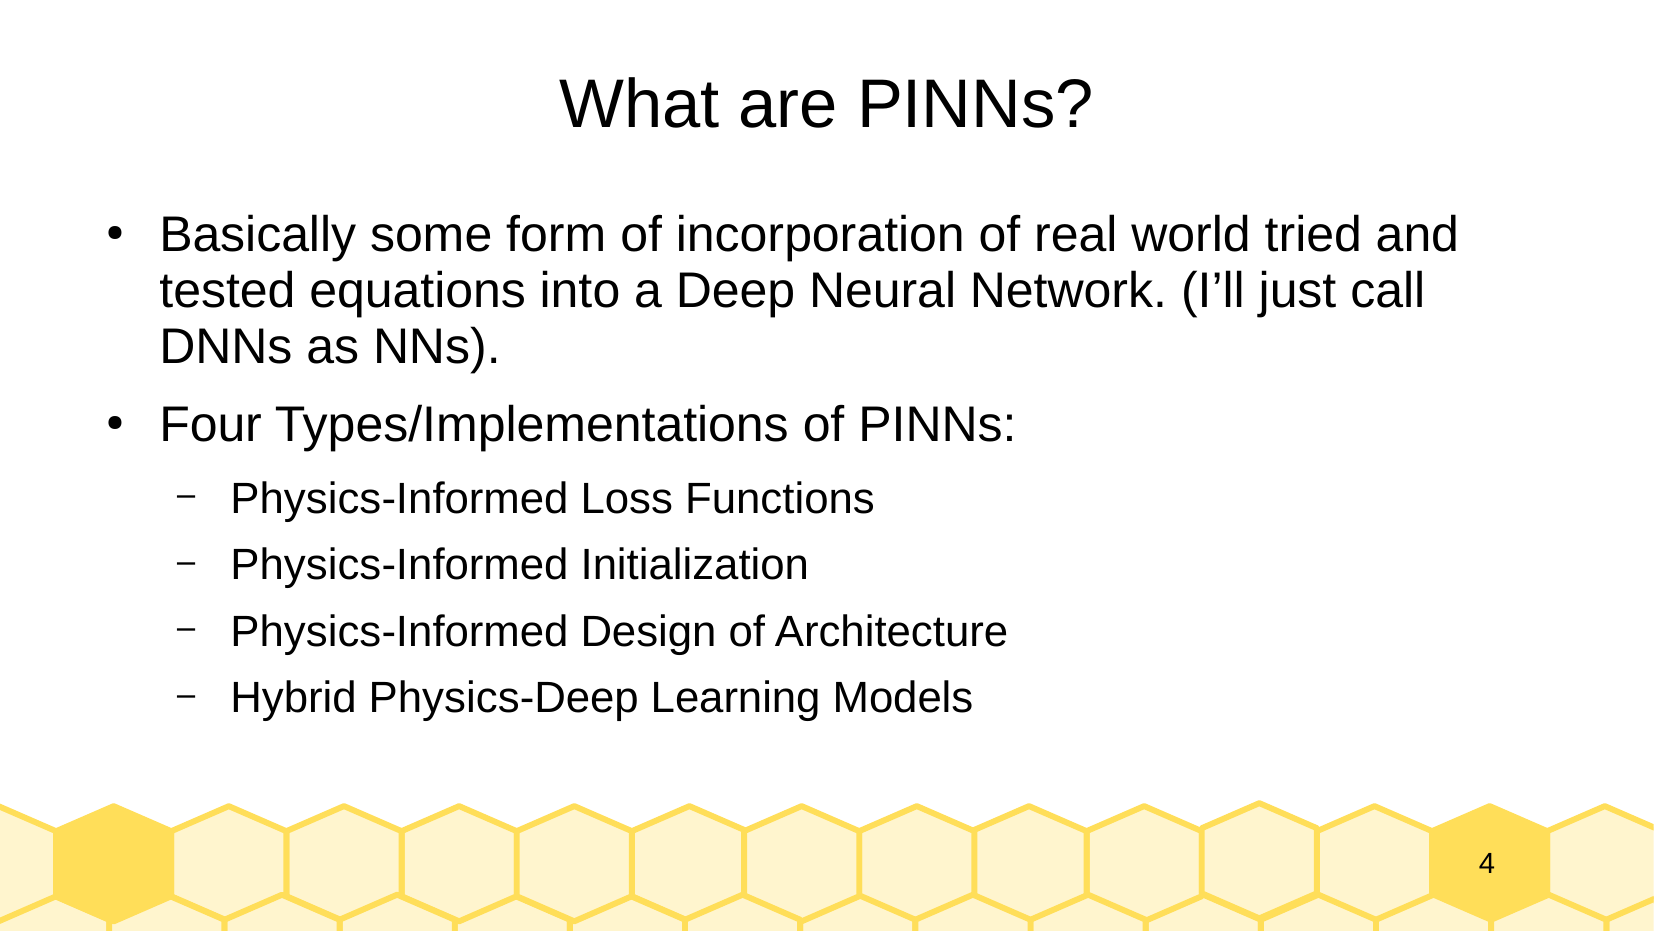

# What are PINNs?
Basically some form of incorporation of real world tried and tested equations into a Deep Neural Network. (I’ll just call DNNs as NNs).
Four Types/Implementations of PINNs:
Physics-Informed Loss Functions
Physics-Informed Initialization
Physics-Informed Design of Architecture
Hybrid Physics-Deep Learning Models